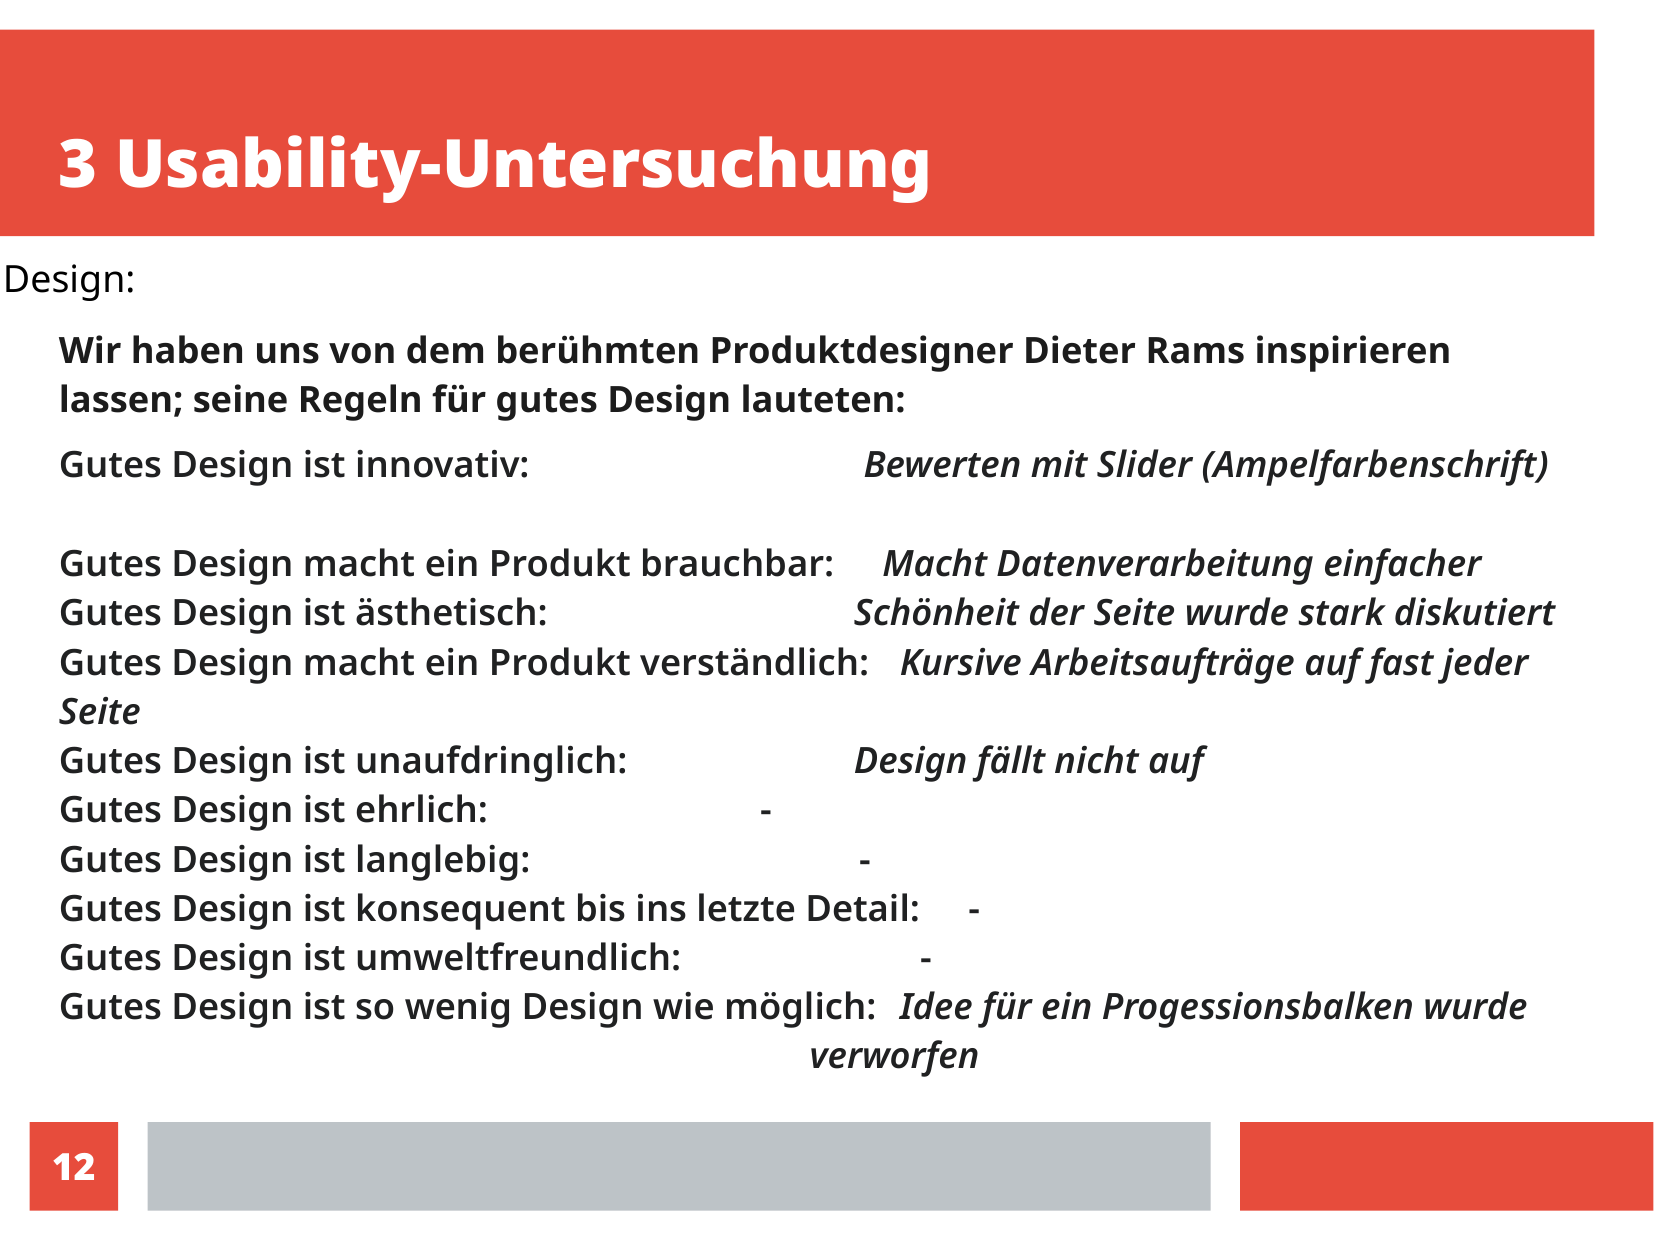

# 3 Usability-Untersuchung
Design:
Wir haben uns von dem berühmten Produktdesigner Dieter Rams inspirieren lassen; seine Regeln für gutes Design lauteten:
Gutes Design ist innovativ: 			 			 Bewerten mit Slider (Ampelfarbenschrift)
Gutes Design macht ein Produkt brauchbar: Macht Datenverarbeitung einfacher
Gutes Design ist ästhetisch:			 	 Schönheit der Seite wurde stark diskutiert
Gutes Design macht ein Produkt verständlich:	Kursive Arbeitsaufträge auf fast jeder Seite
Gutes Design ist unaufdringlich:			 Design fällt nicht auf
Gutes Design ist ehrlich:				 -
Gutes Design ist langlebig:				 -
Gutes Design ist konsequent bis ins letzte Detail:	 -
Gutes Design ist umweltfreundlich:			 -
Gutes Design ist so wenig Design wie möglich:	Idee für ein Progessionsbalken wurde
 verworfen
12